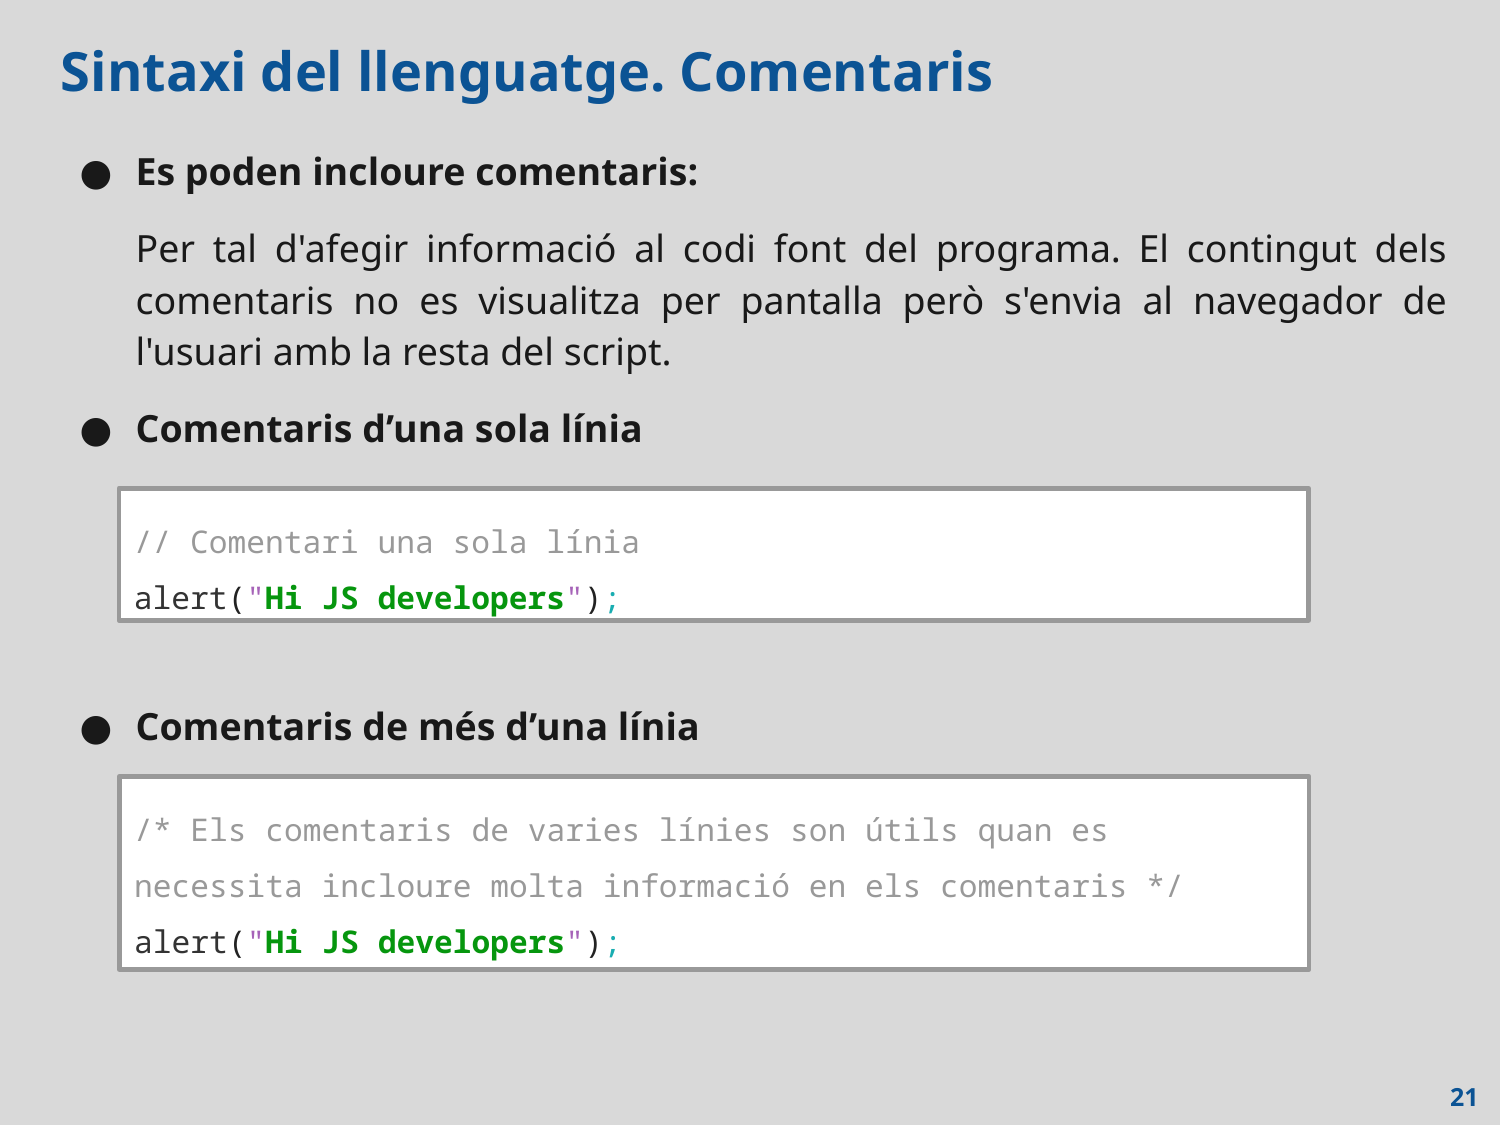

# Sintaxi del llenguatge. Comentaris
Es poden incloure comentaris:
Per tal d'afegir informació al codi font del programa. El contingut dels comentaris no es visualitza per pantalla però s'envia al navegador de l'usuari amb la resta del script.
Comentaris d’una sola línia
Comentaris de més d’una línia
// Comentari una sola línia
alert("Hi JS developers");
/* Els comentaris de varies línies son útils quan es necessita incloure molta informació en els comentaris */
alert("Hi JS developers");